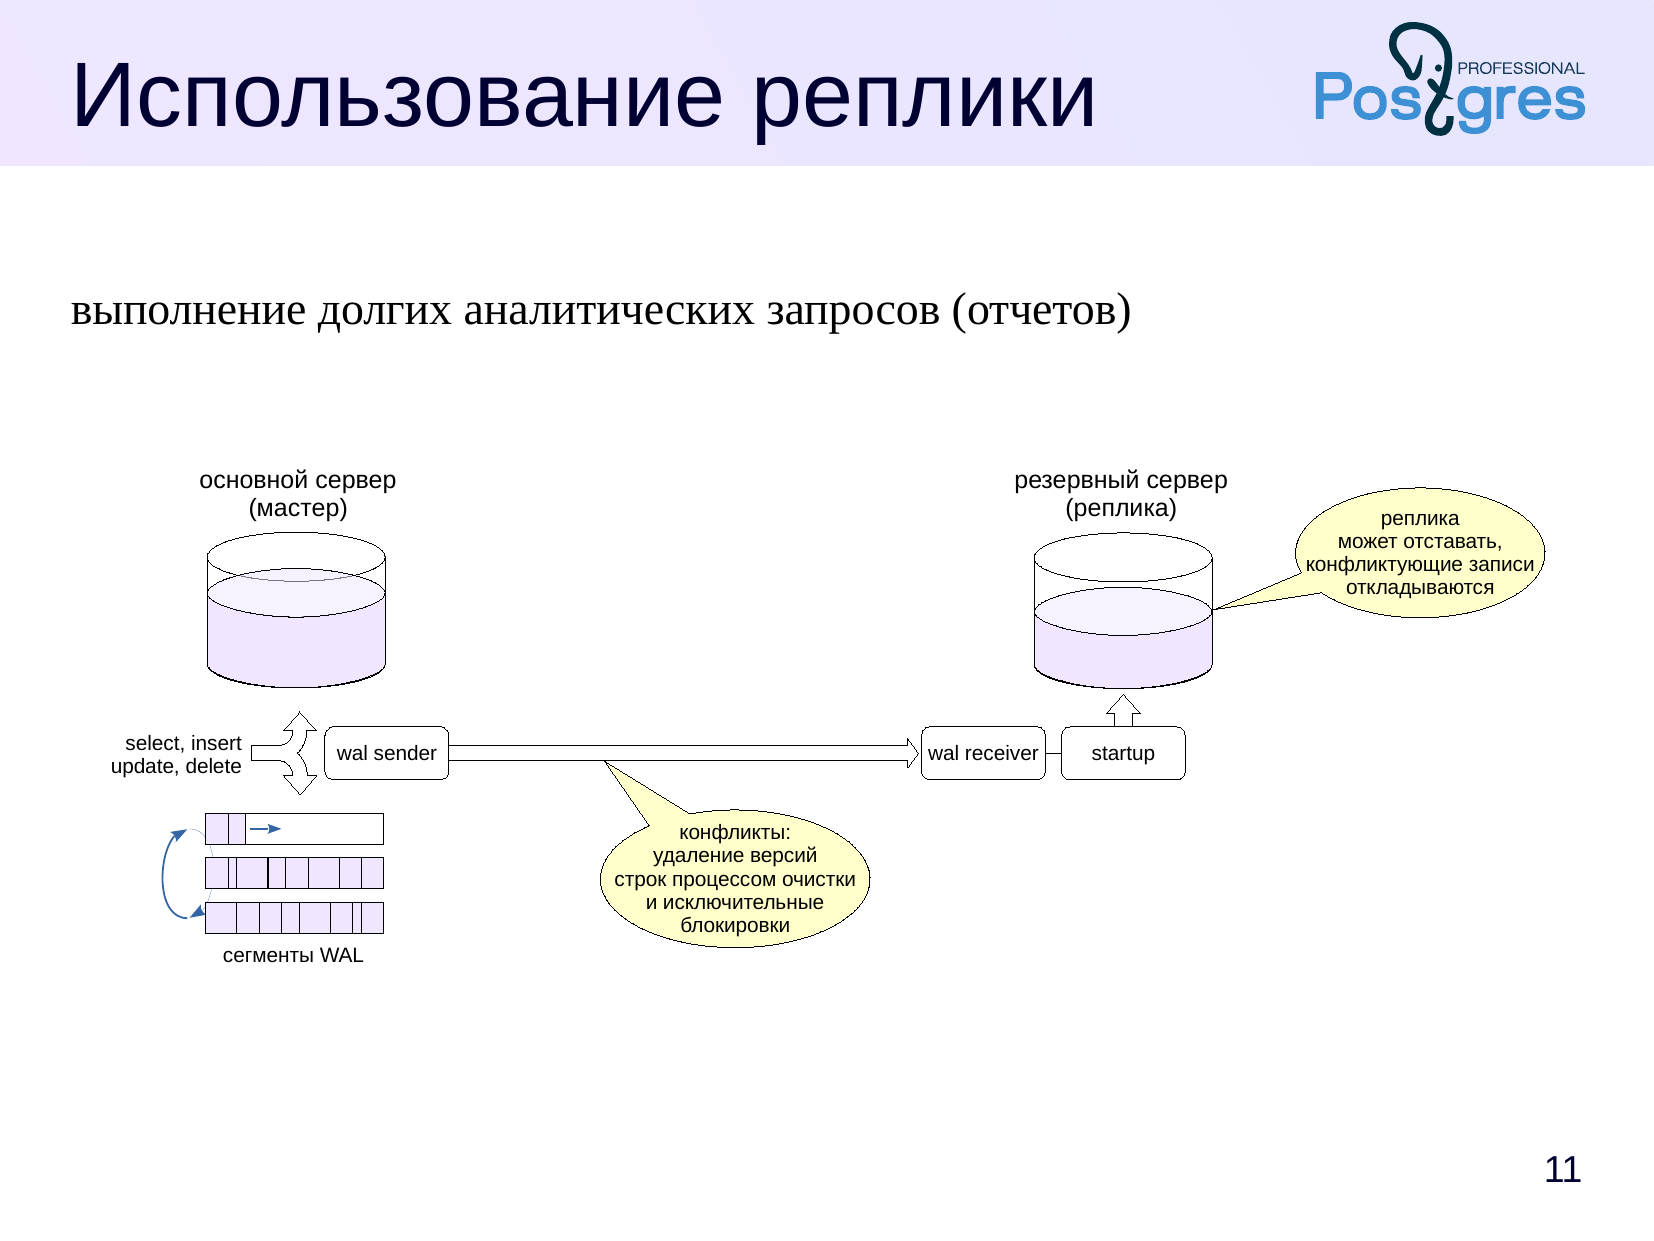

# Использование реплики
выполнение долгих аналитических запросов (отчетов)
основной сервер
(мастер)
резервный сервер
(реплика)
реплика
может отставать,
конфликтующие записи
откладываются
select, insert
update, delete
wal sender
wal receiver
startup
конфликты:
удаление версий
строк процессом очистки
и исключительные
блокировки
сегменты WAL